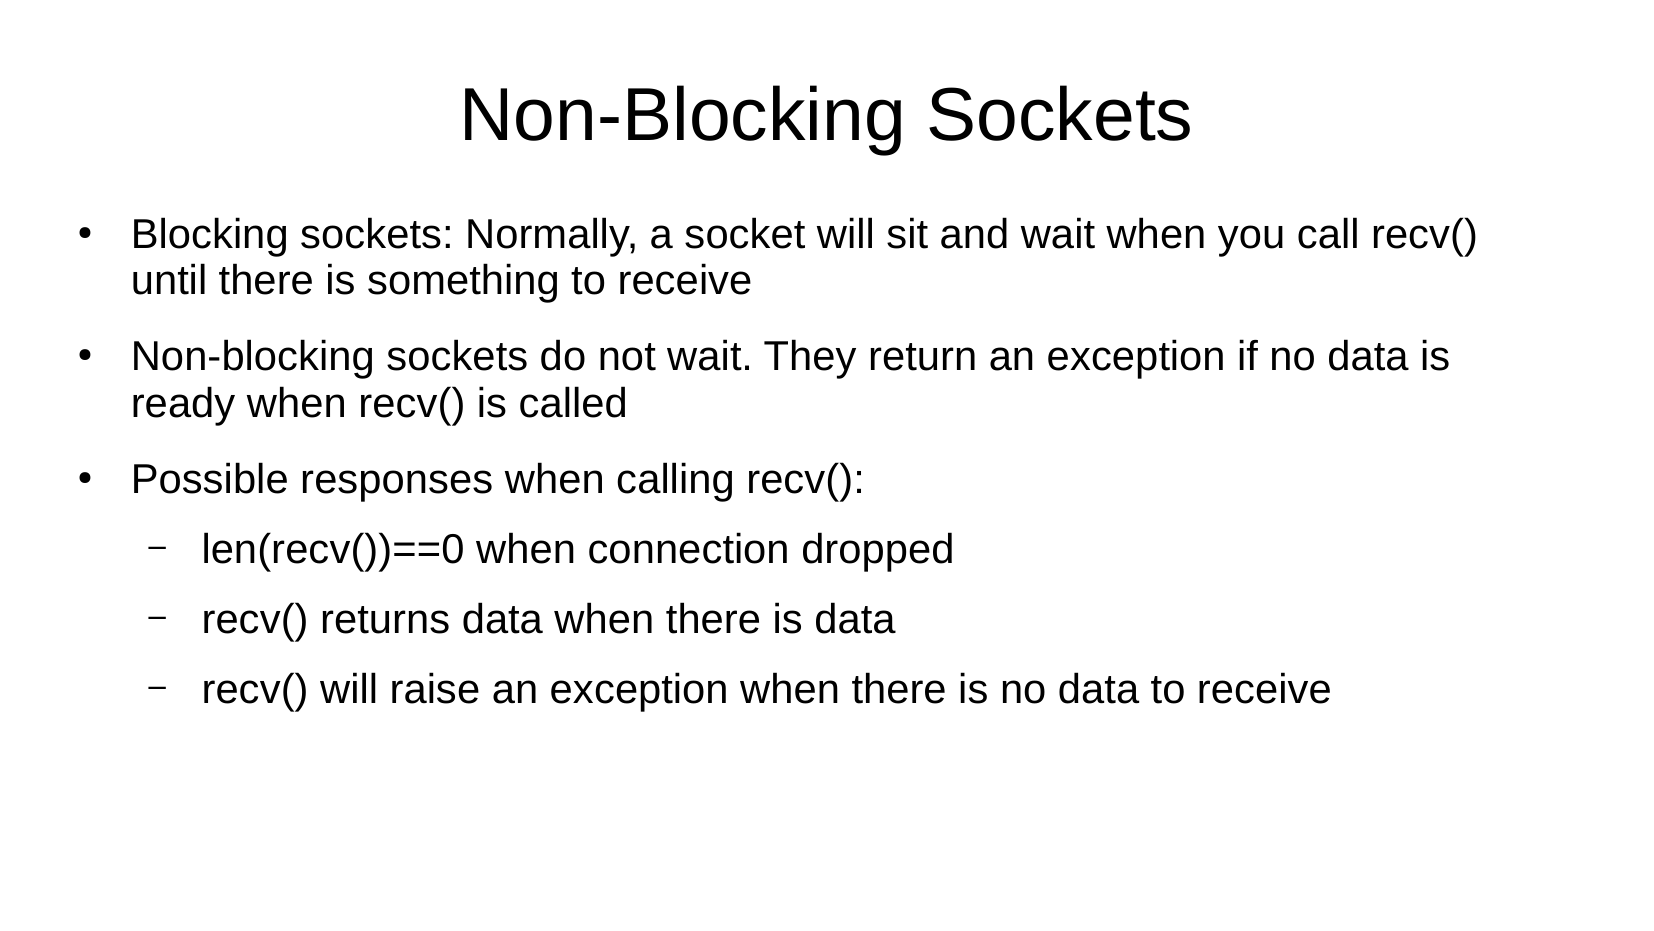

# Non-Blocking Sockets
Blocking sockets: Normally, a socket will sit and wait when you call recv() until there is something to receive
Non-blocking sockets do not wait. They return an exception if no data is ready when recv() is called
Possible responses when calling recv():
len(recv())==0 when connection dropped
recv() returns data when there is data
recv() will raise an exception when there is no data to receive